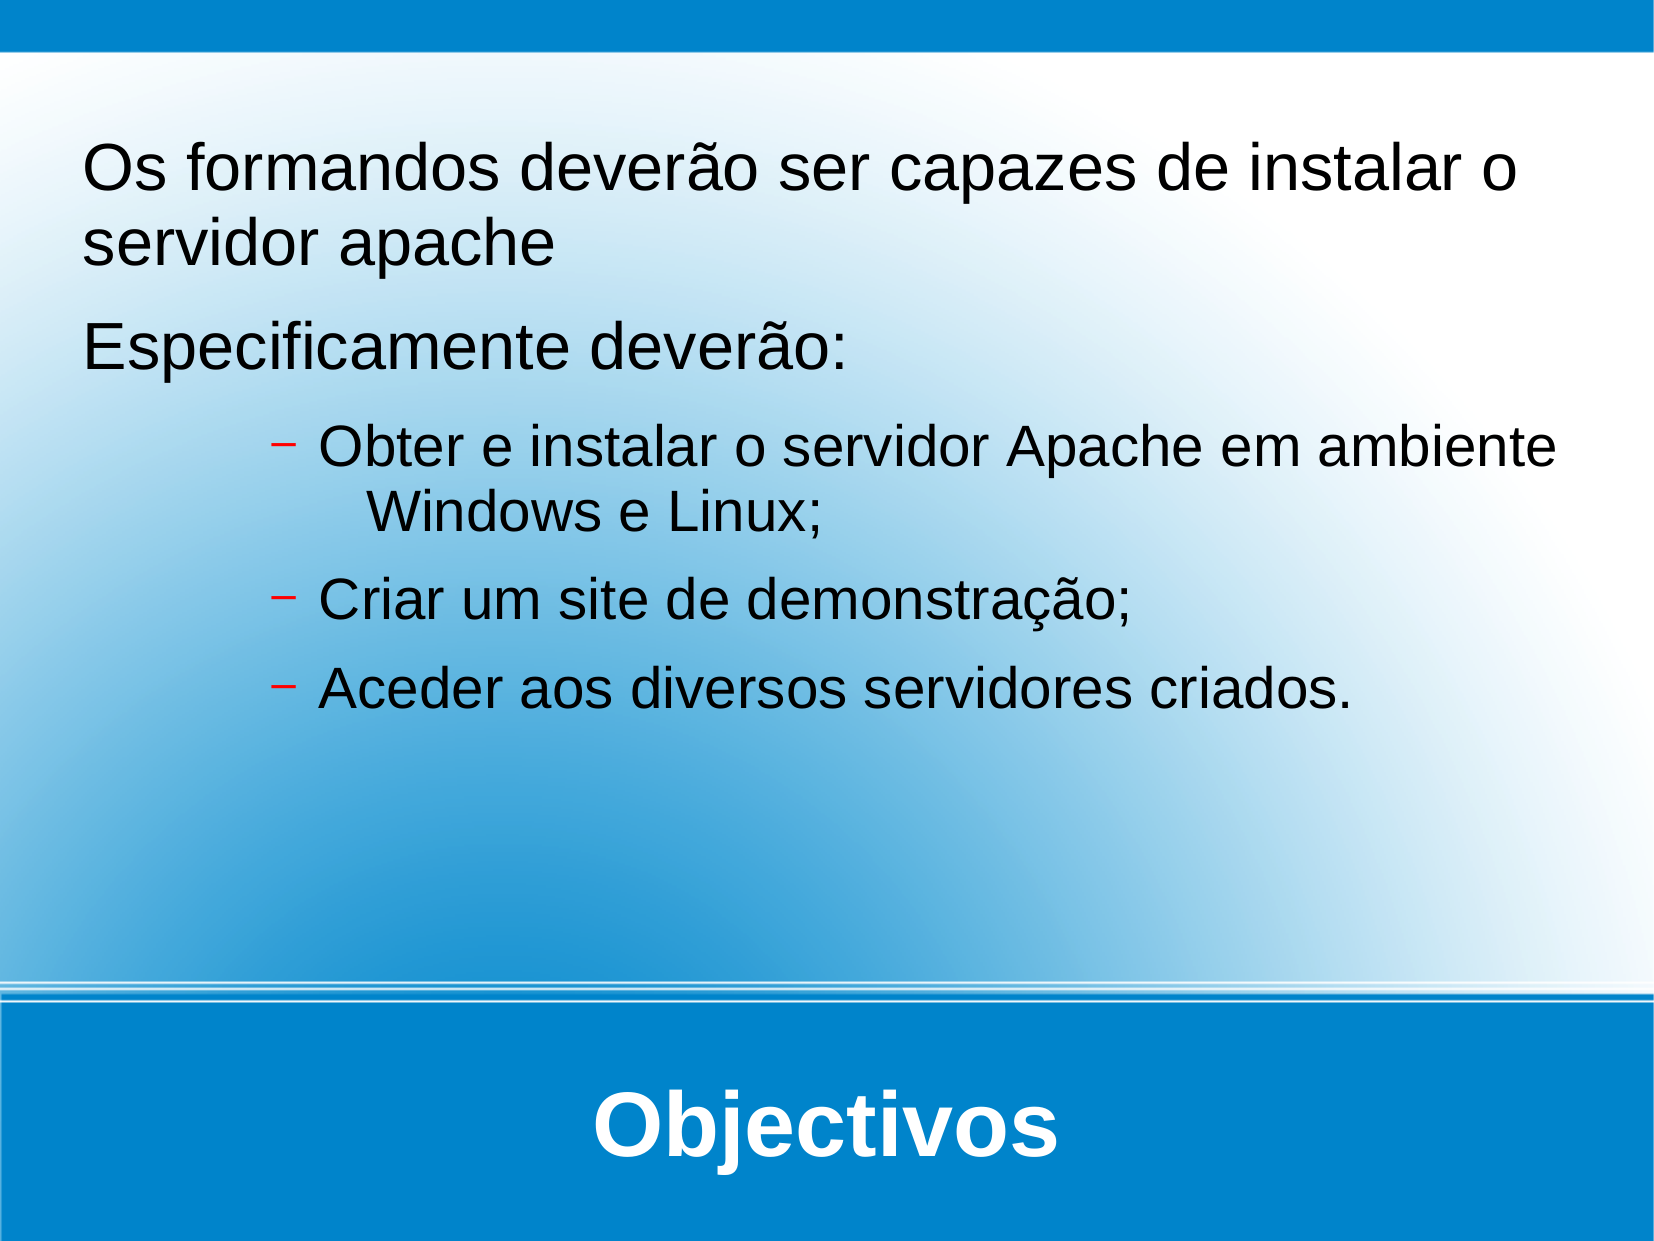

Os formandos deverão ser capazes de instalar o servidor apache
Especificamente deverão:
Obter e instalar o servidor Apache em ambiente Windows e Linux;
Criar um site de demonstração;
Aceder aos diversos servidores criados.
# Objectivos